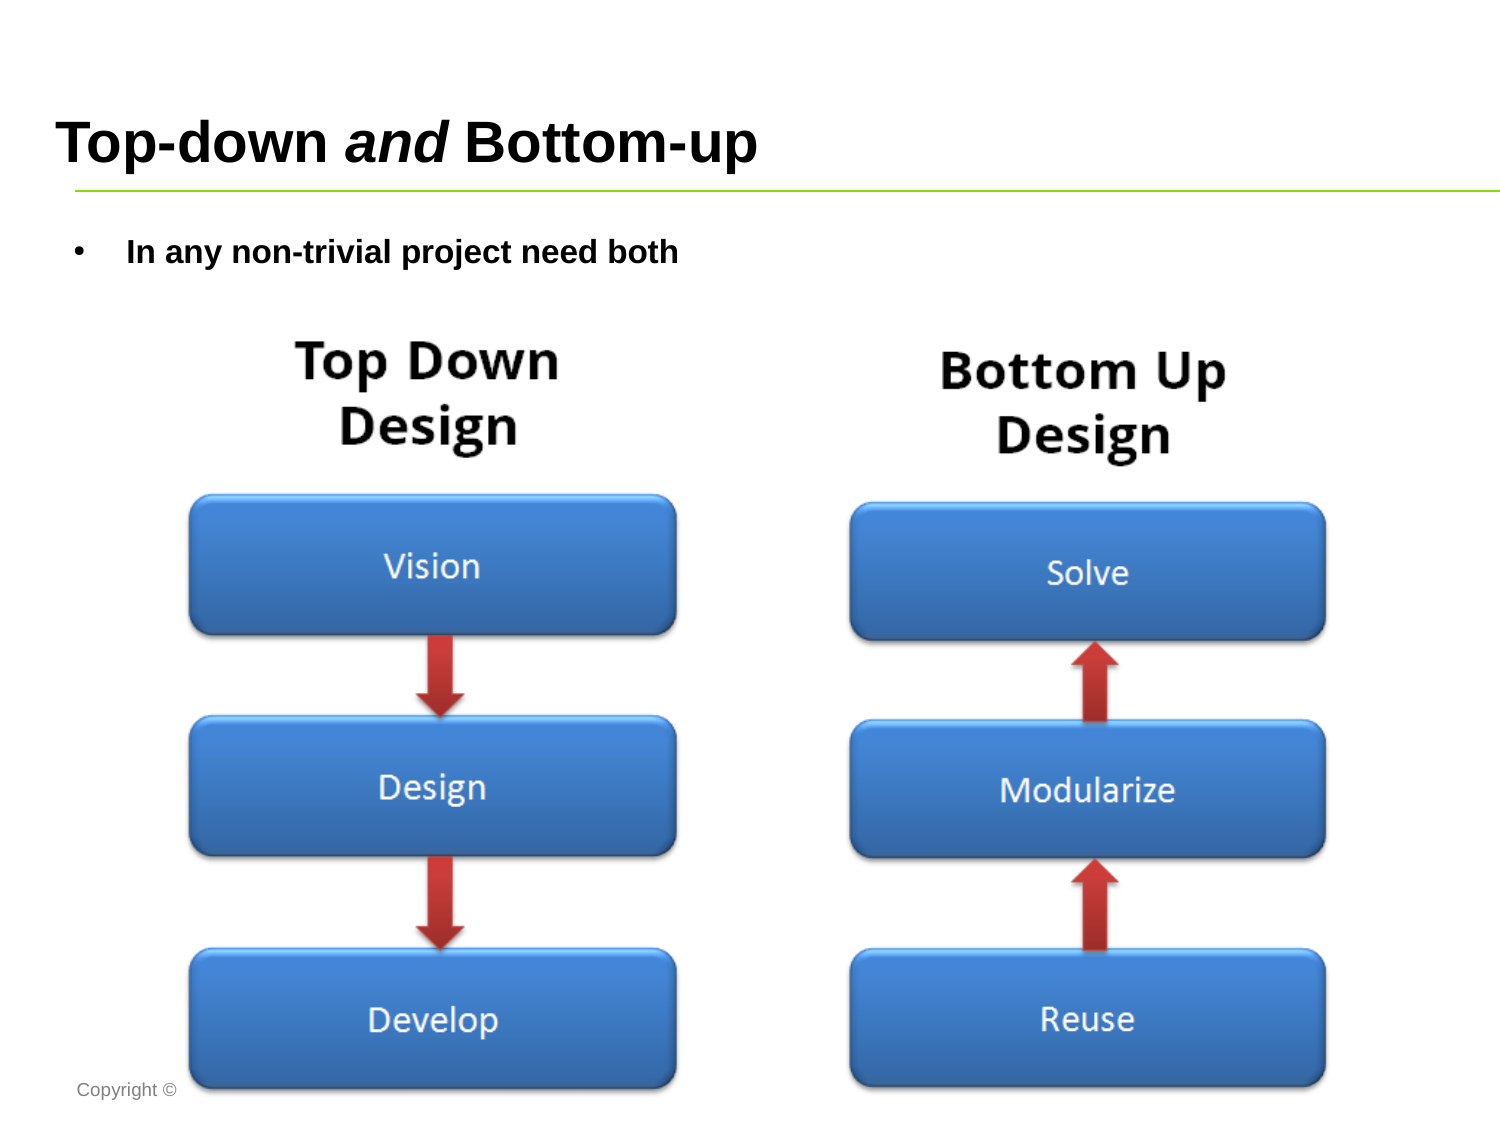

# Top-down and Bottom-up
In any non-trivial project need both